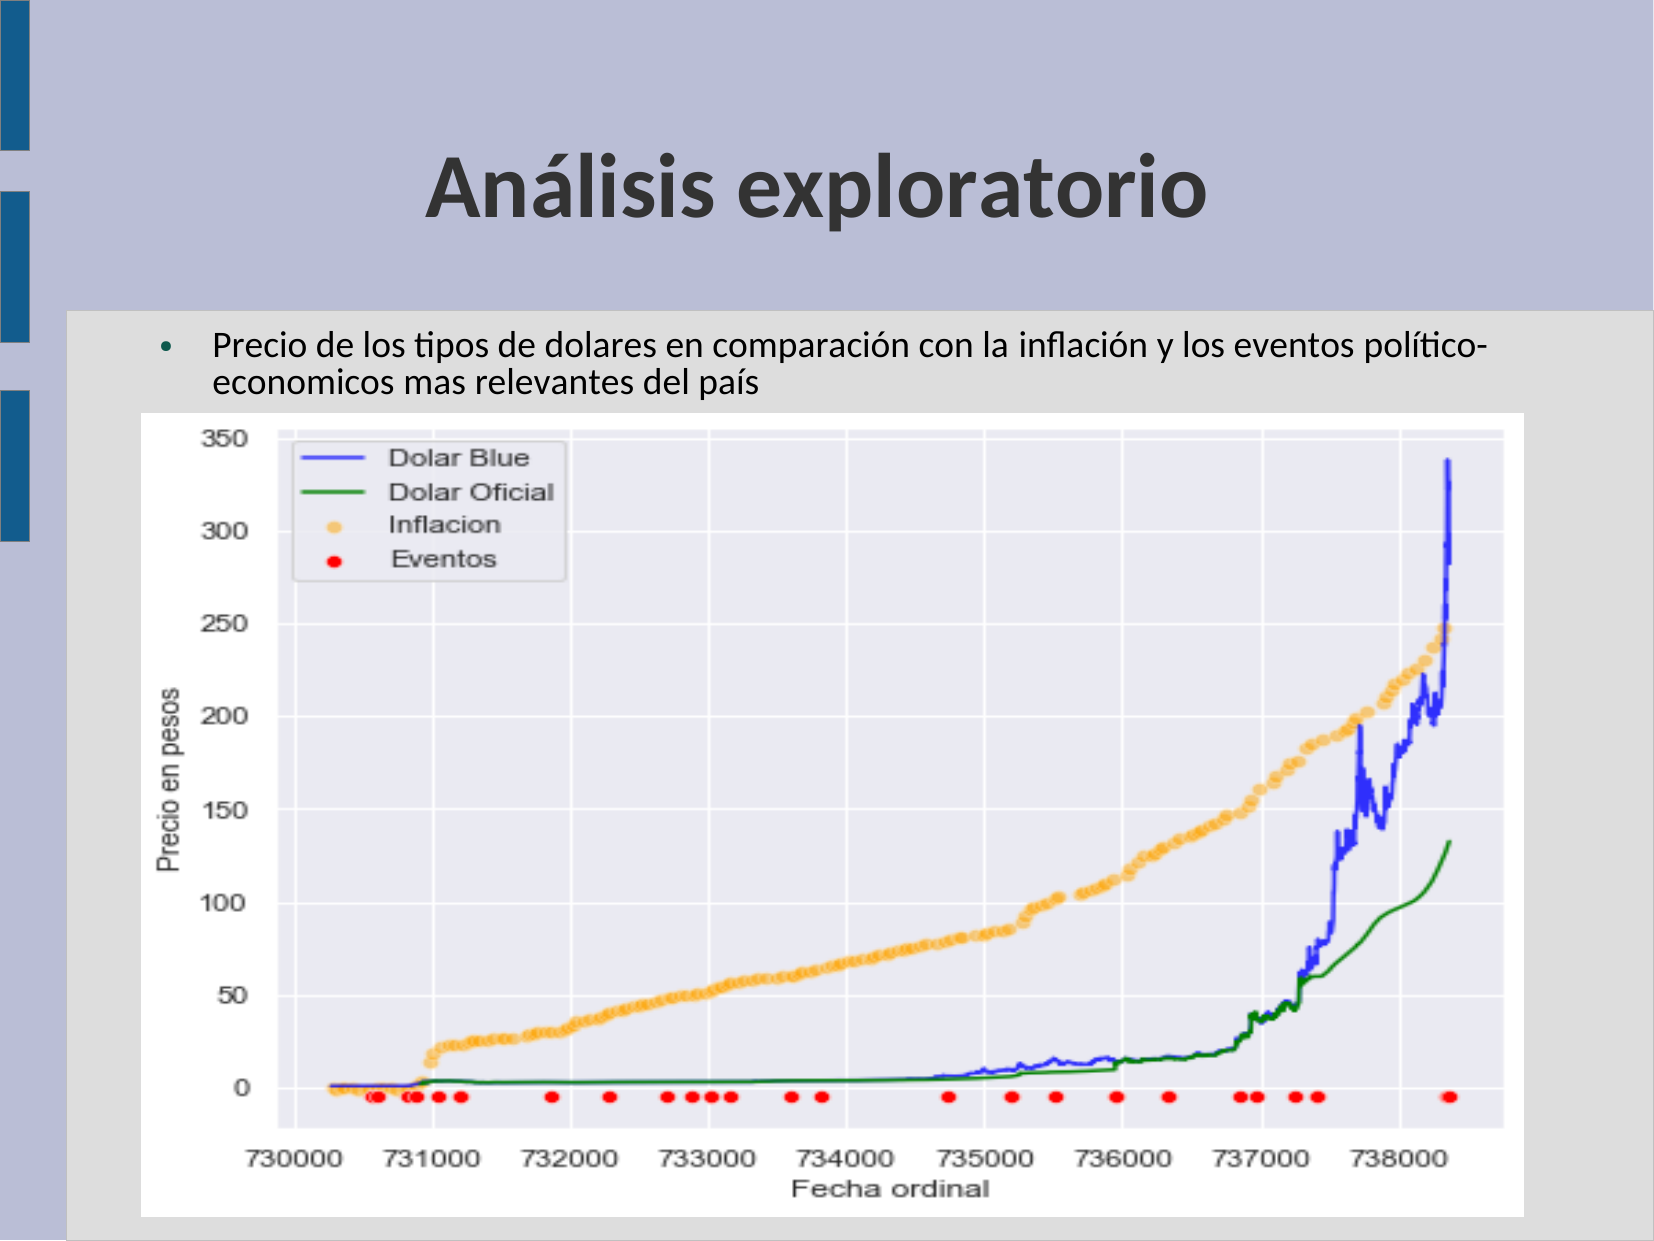

# Análisis exploratorio
Precio de los tipos de dolares en comparación con la inflación y los eventos político-economicos mas relevantes del país